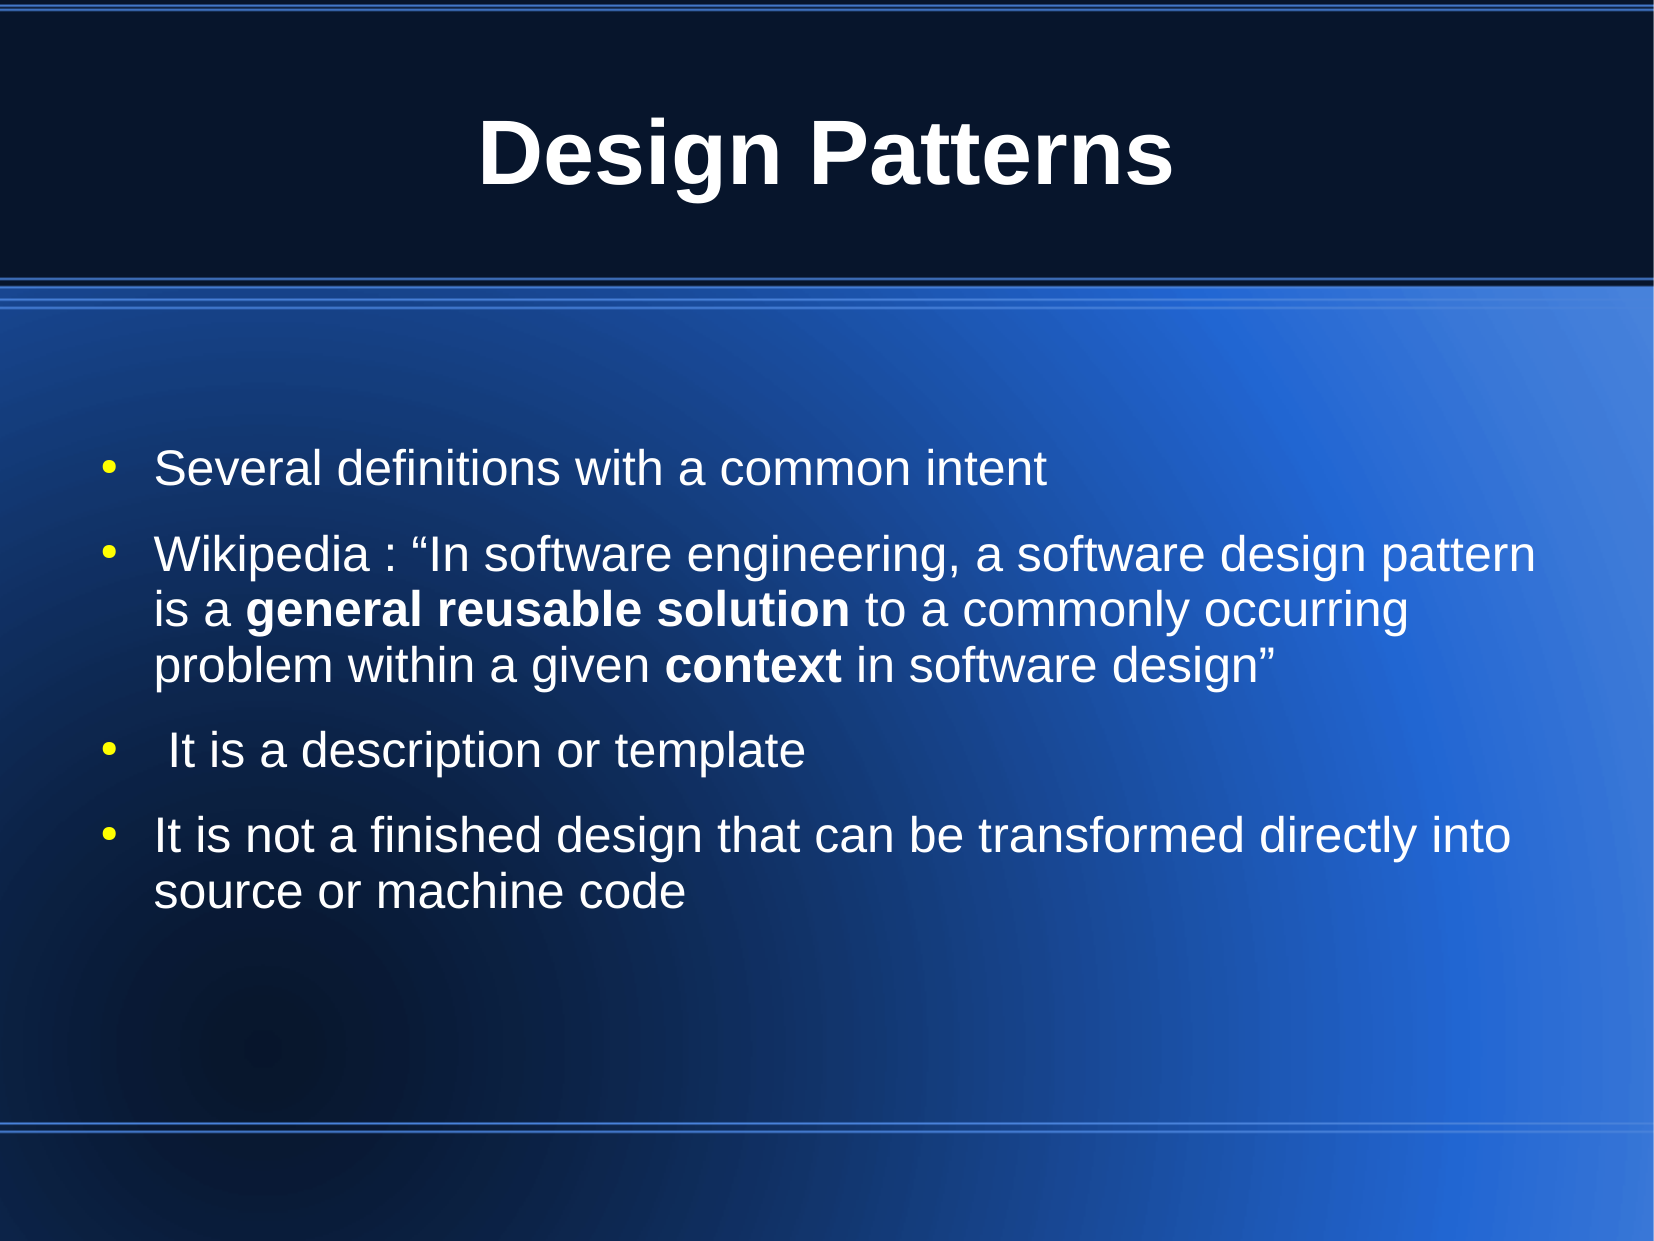

# Design Patterns
Several definitions with a common intent
Wikipedia : “In software engineering, a software design pattern is a general reusable solution to a commonly occurring problem within a given context in software design”
 It is a description or template
It is not a finished design that can be transformed directly into source or machine code